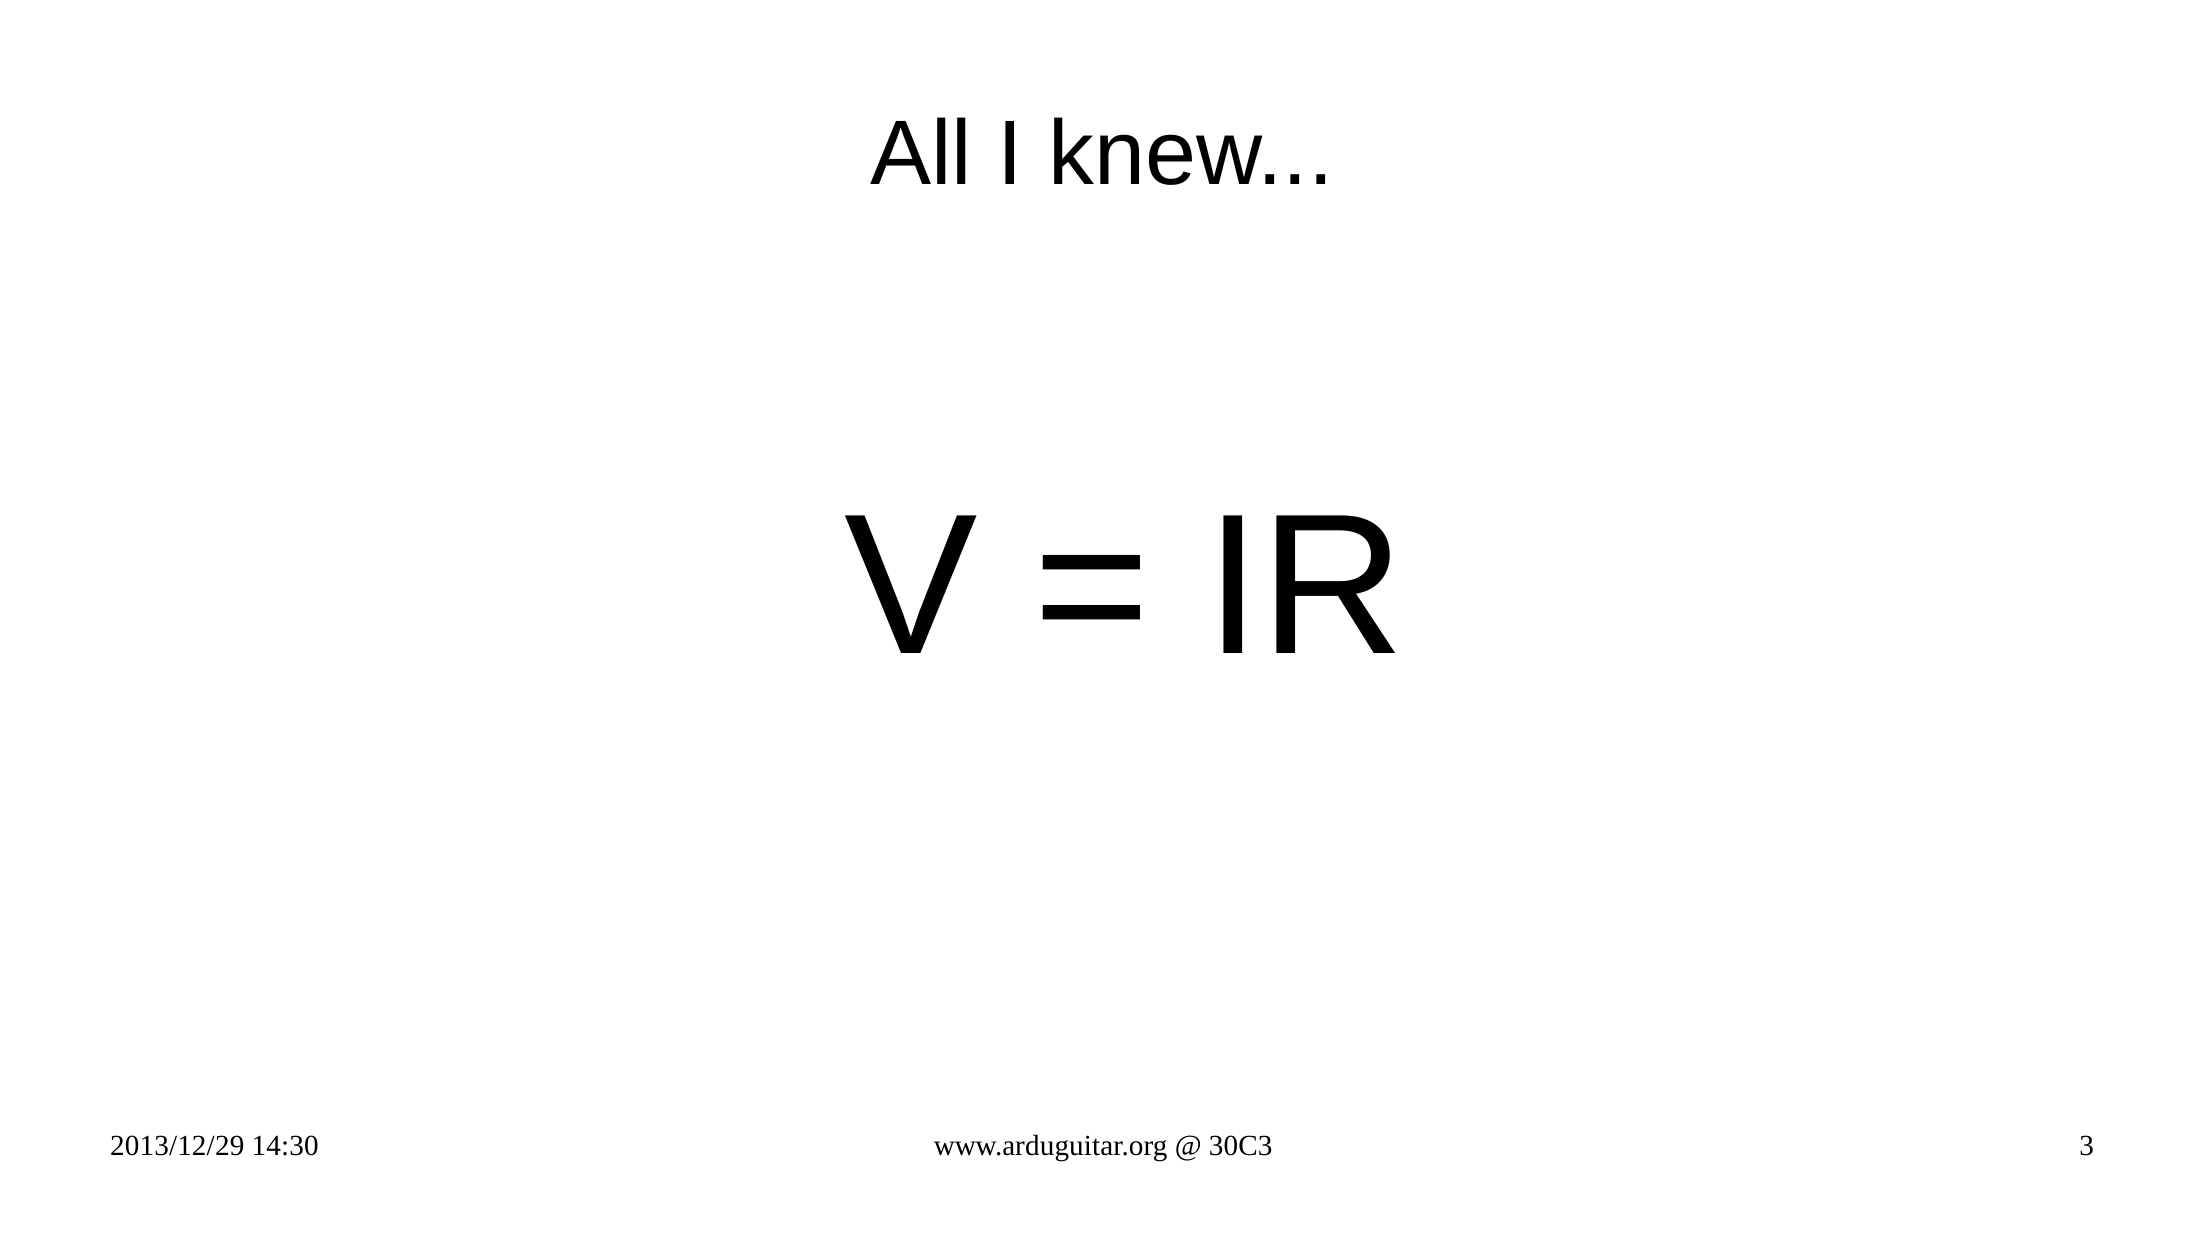

# All I knew...
V = IR
2013/12/29 14:30
www.arduguitar.org @ 30C3
3